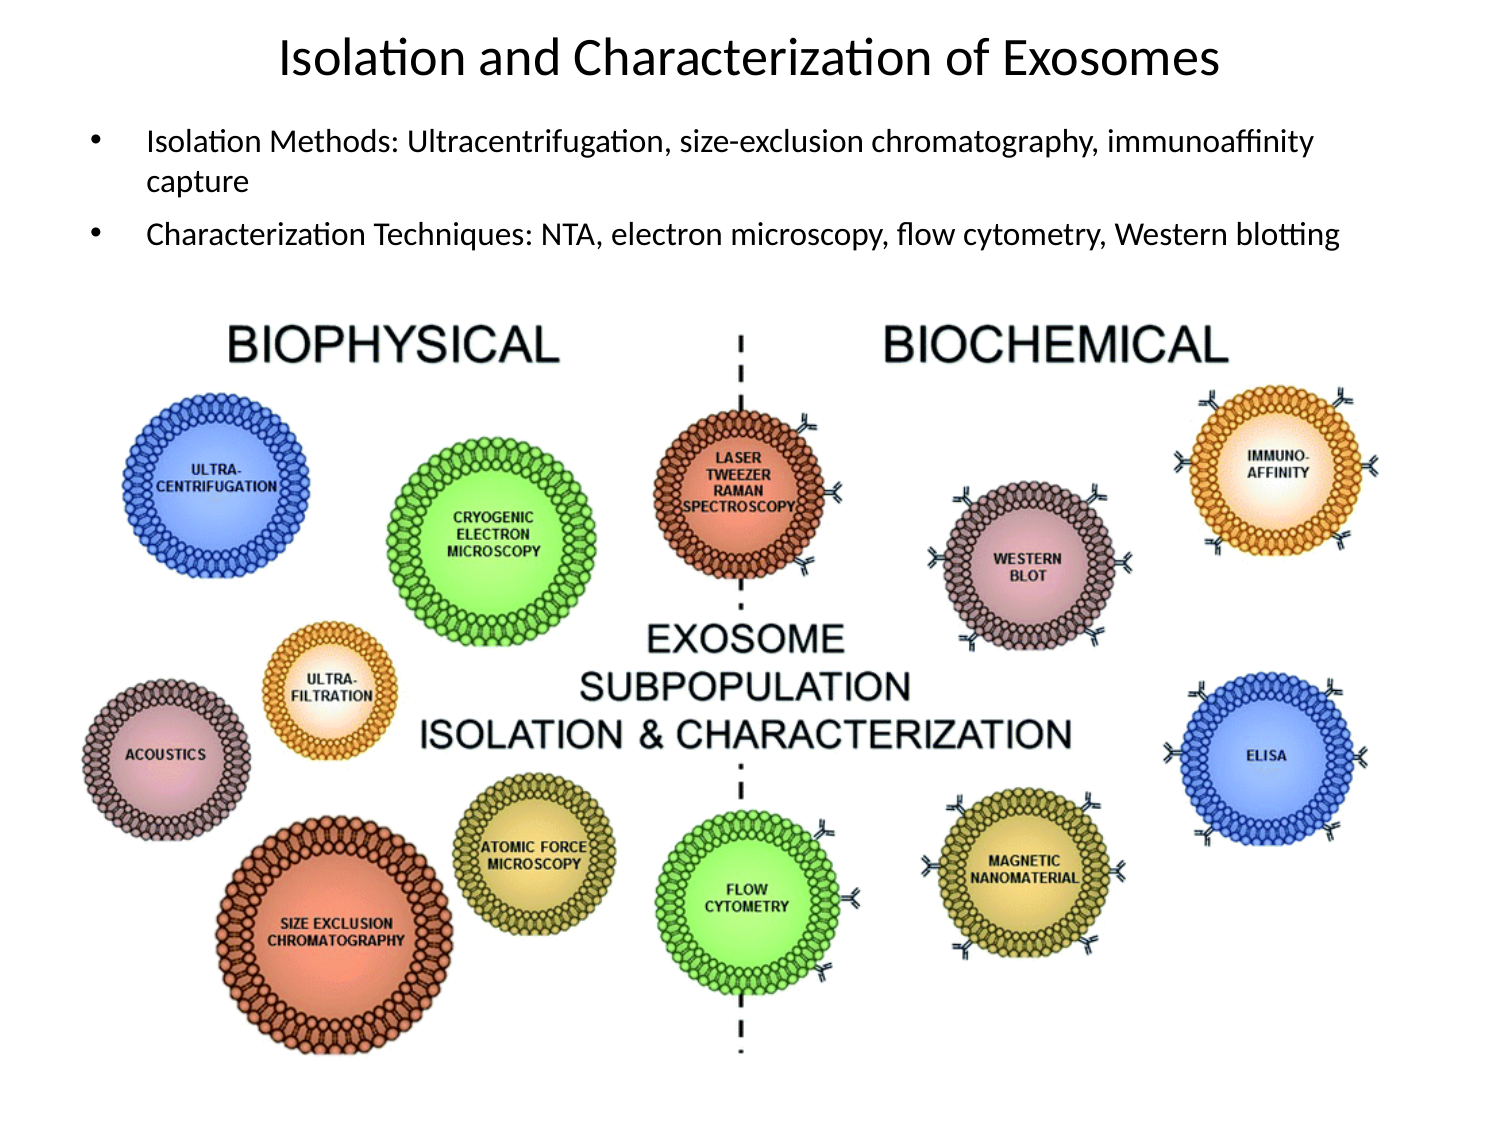

# Isolation and Characterization of Exosomes
Isolation Methods: Ultracentrifugation, size-exclusion chromatography, immunoaffinity capture
Characterization Techniques: NTA, electron microscopy, flow cytometry, Western blotting